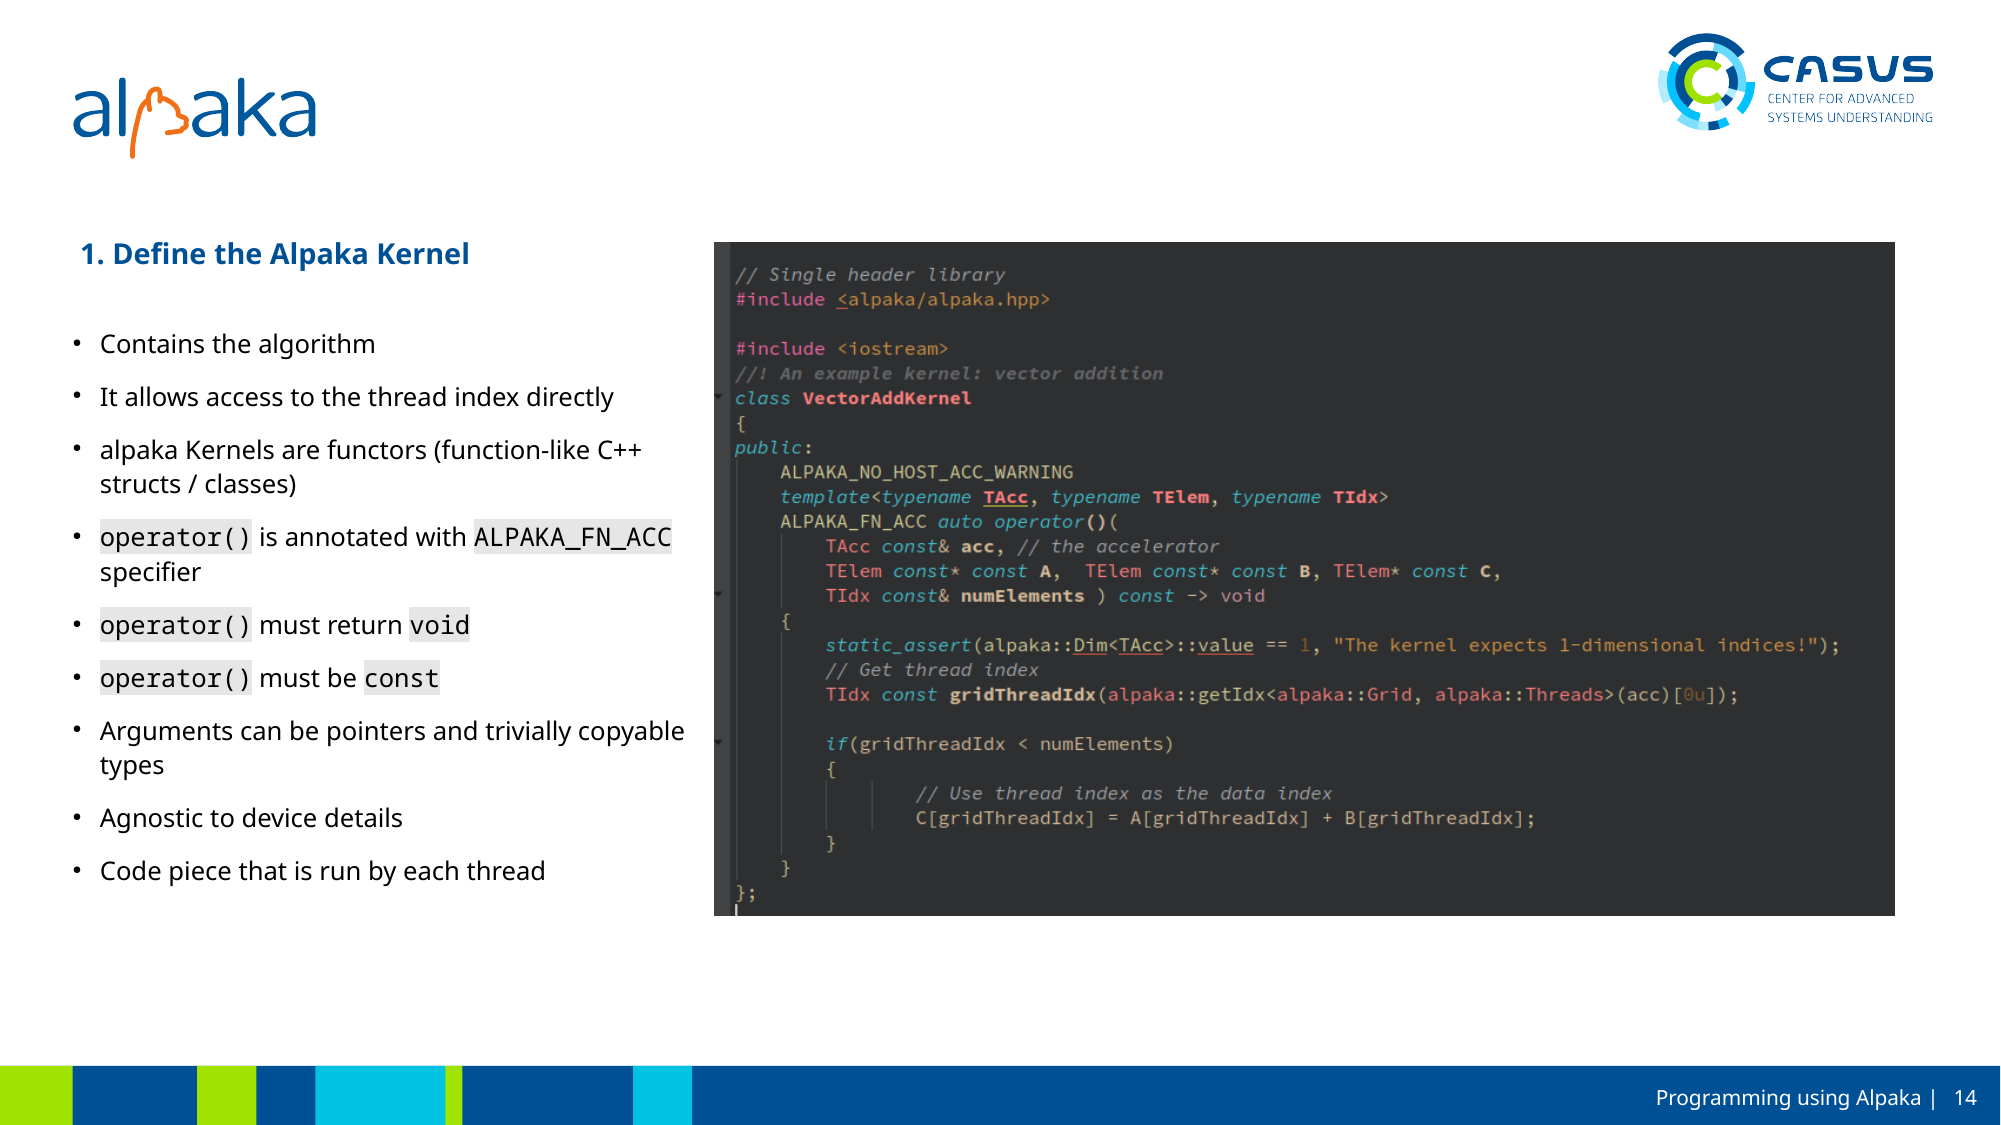

# 1. Define the Alpaka Kernel
Contains the algorithm
It allows access to the thread index directly
alpaka Kernels are functors (function-like C++ structs / classes)
operator() is annotated with ALPAKA_FN_ACC specifier
operator() must return void
operator() must be const
Arguments can be pointers and trivially copyable types
Agnostic to device details
Code piece that is run by each thread
Programming using Alpaka
14